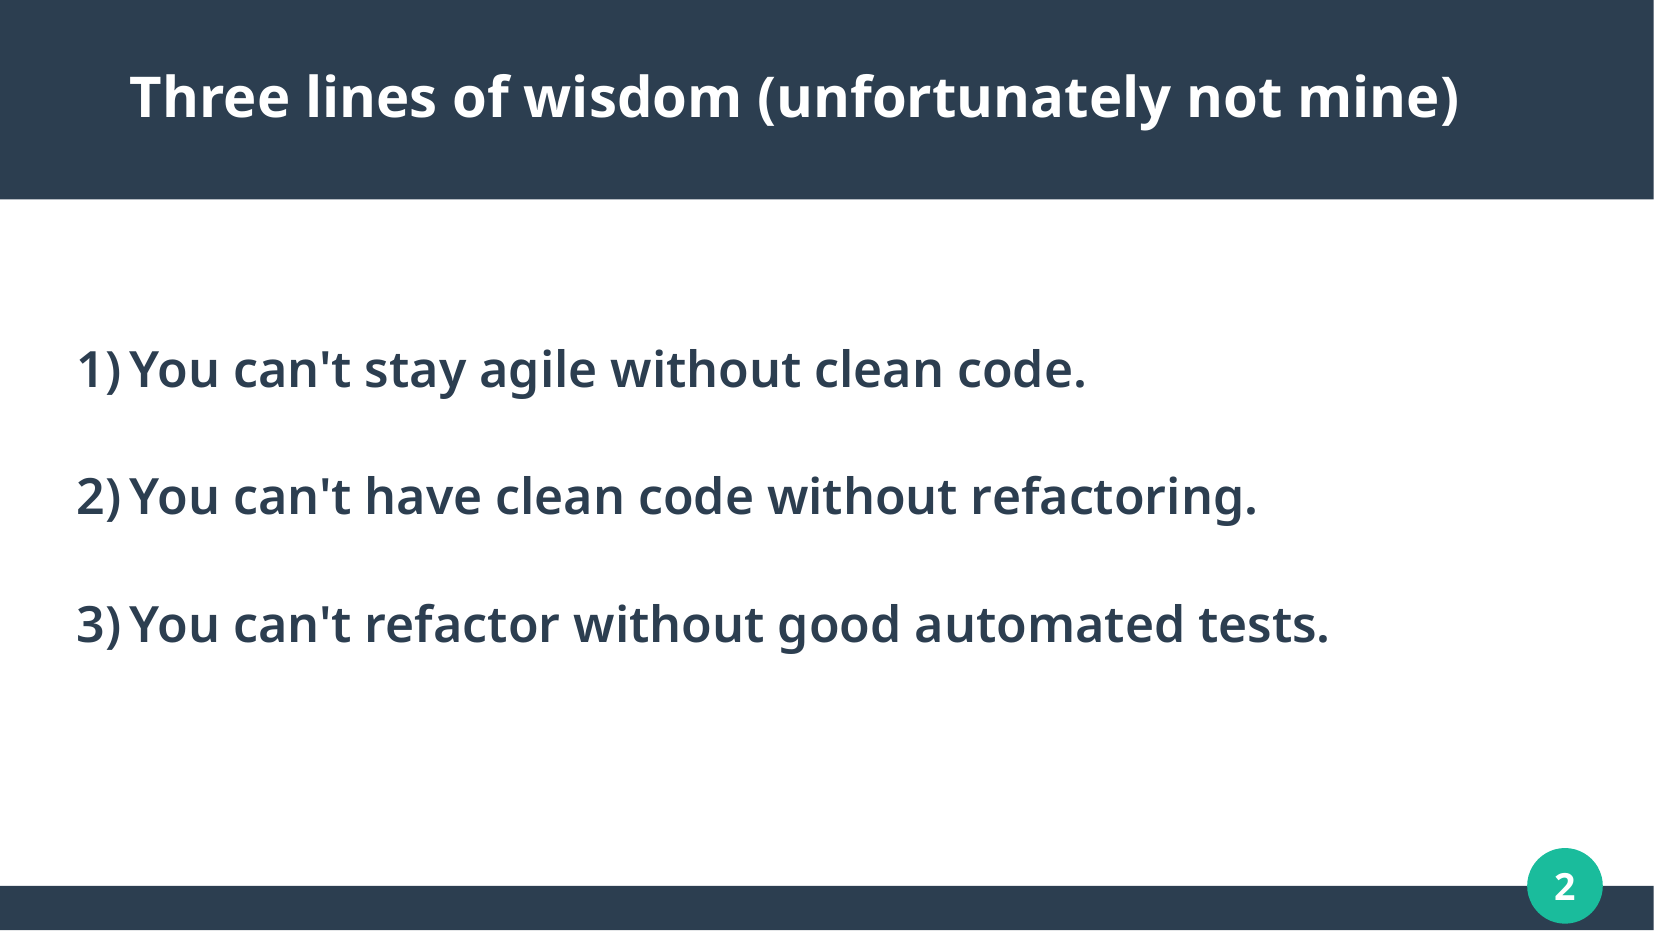

# Three lines of wisdom (unfortunately not mine)
You can't stay agile without clean code.
You can't have clean code without refactoring.
You can't refactor without good automated tests.